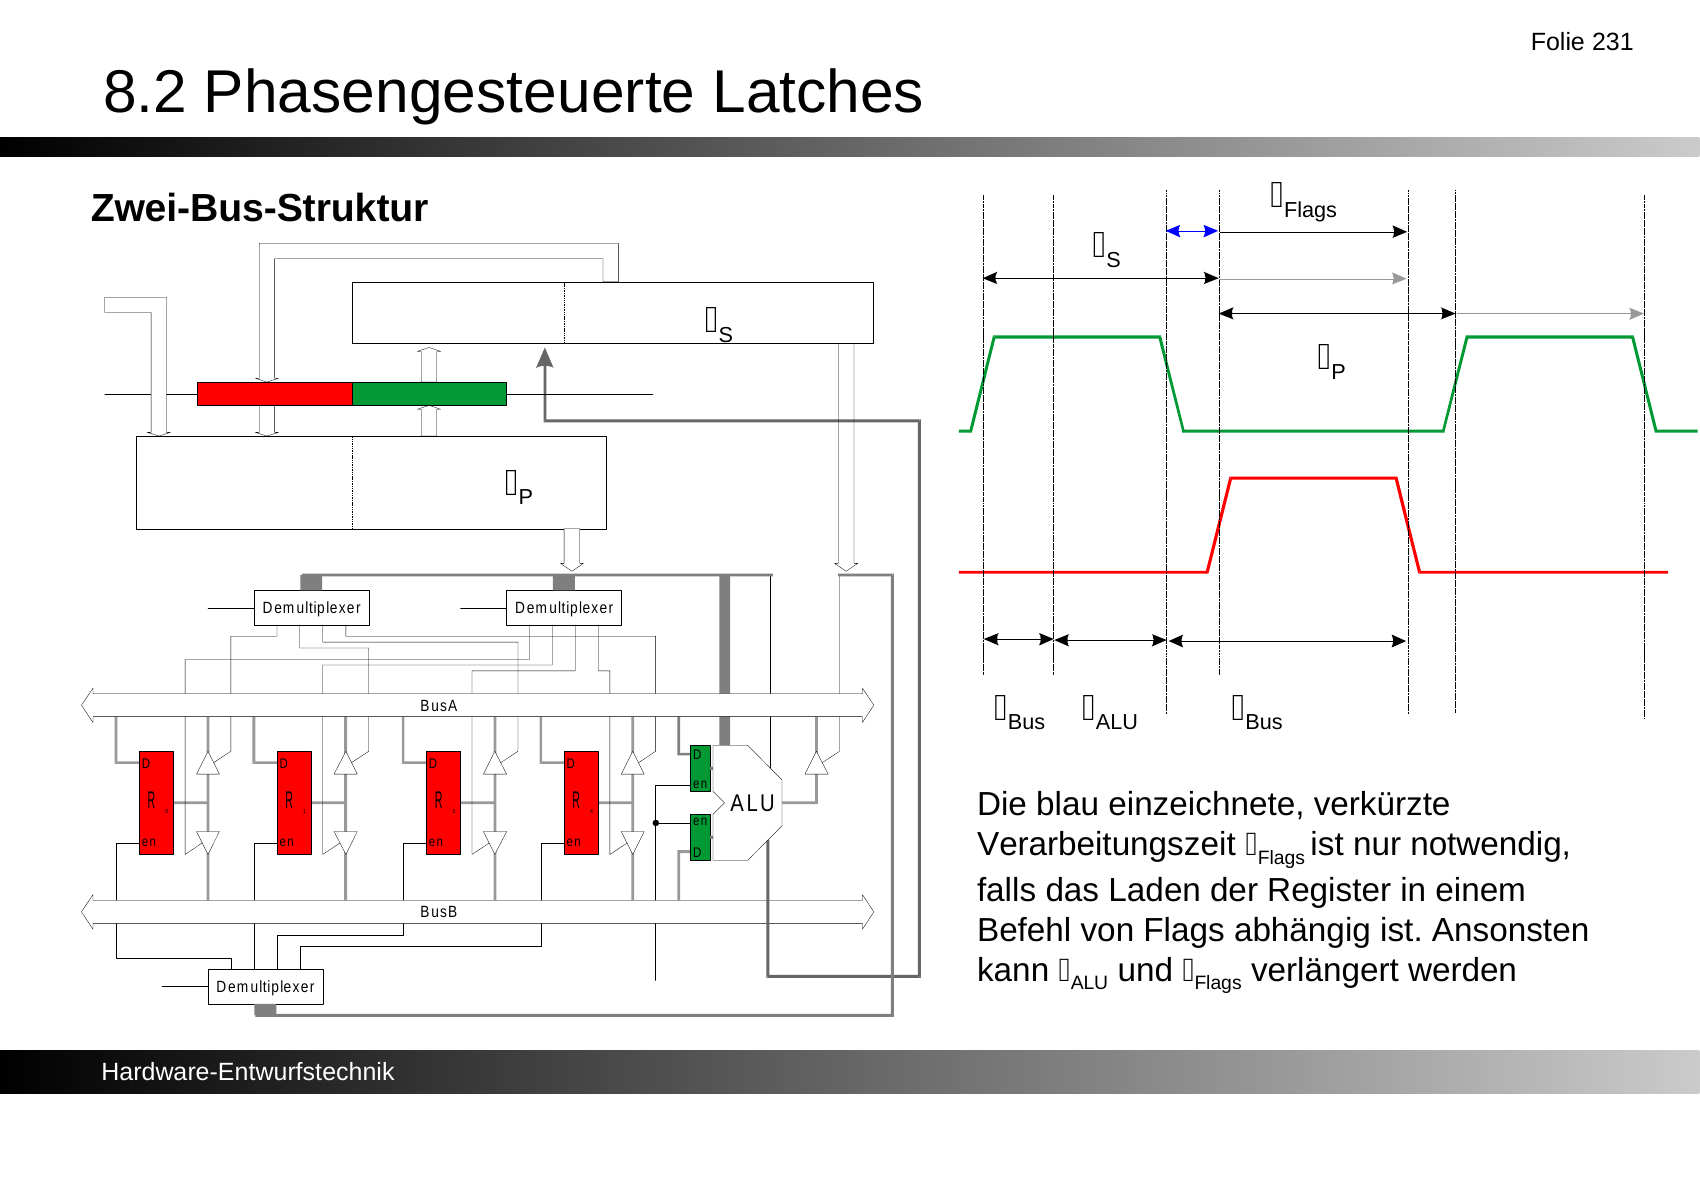

# 8.2 Phasengesteuerte Latches
Flags
Zwei-Bus-Struktur
S
S
P
P
Bus
ALU
Bus
Die blau einzeichnete, verkürzte Verarbeitungszeit Flags ist nur notwendig, falls das Laden der Register in einem Befehl von Flags abhängig ist. Ansonsten kann ALU und Flags verlängert werden